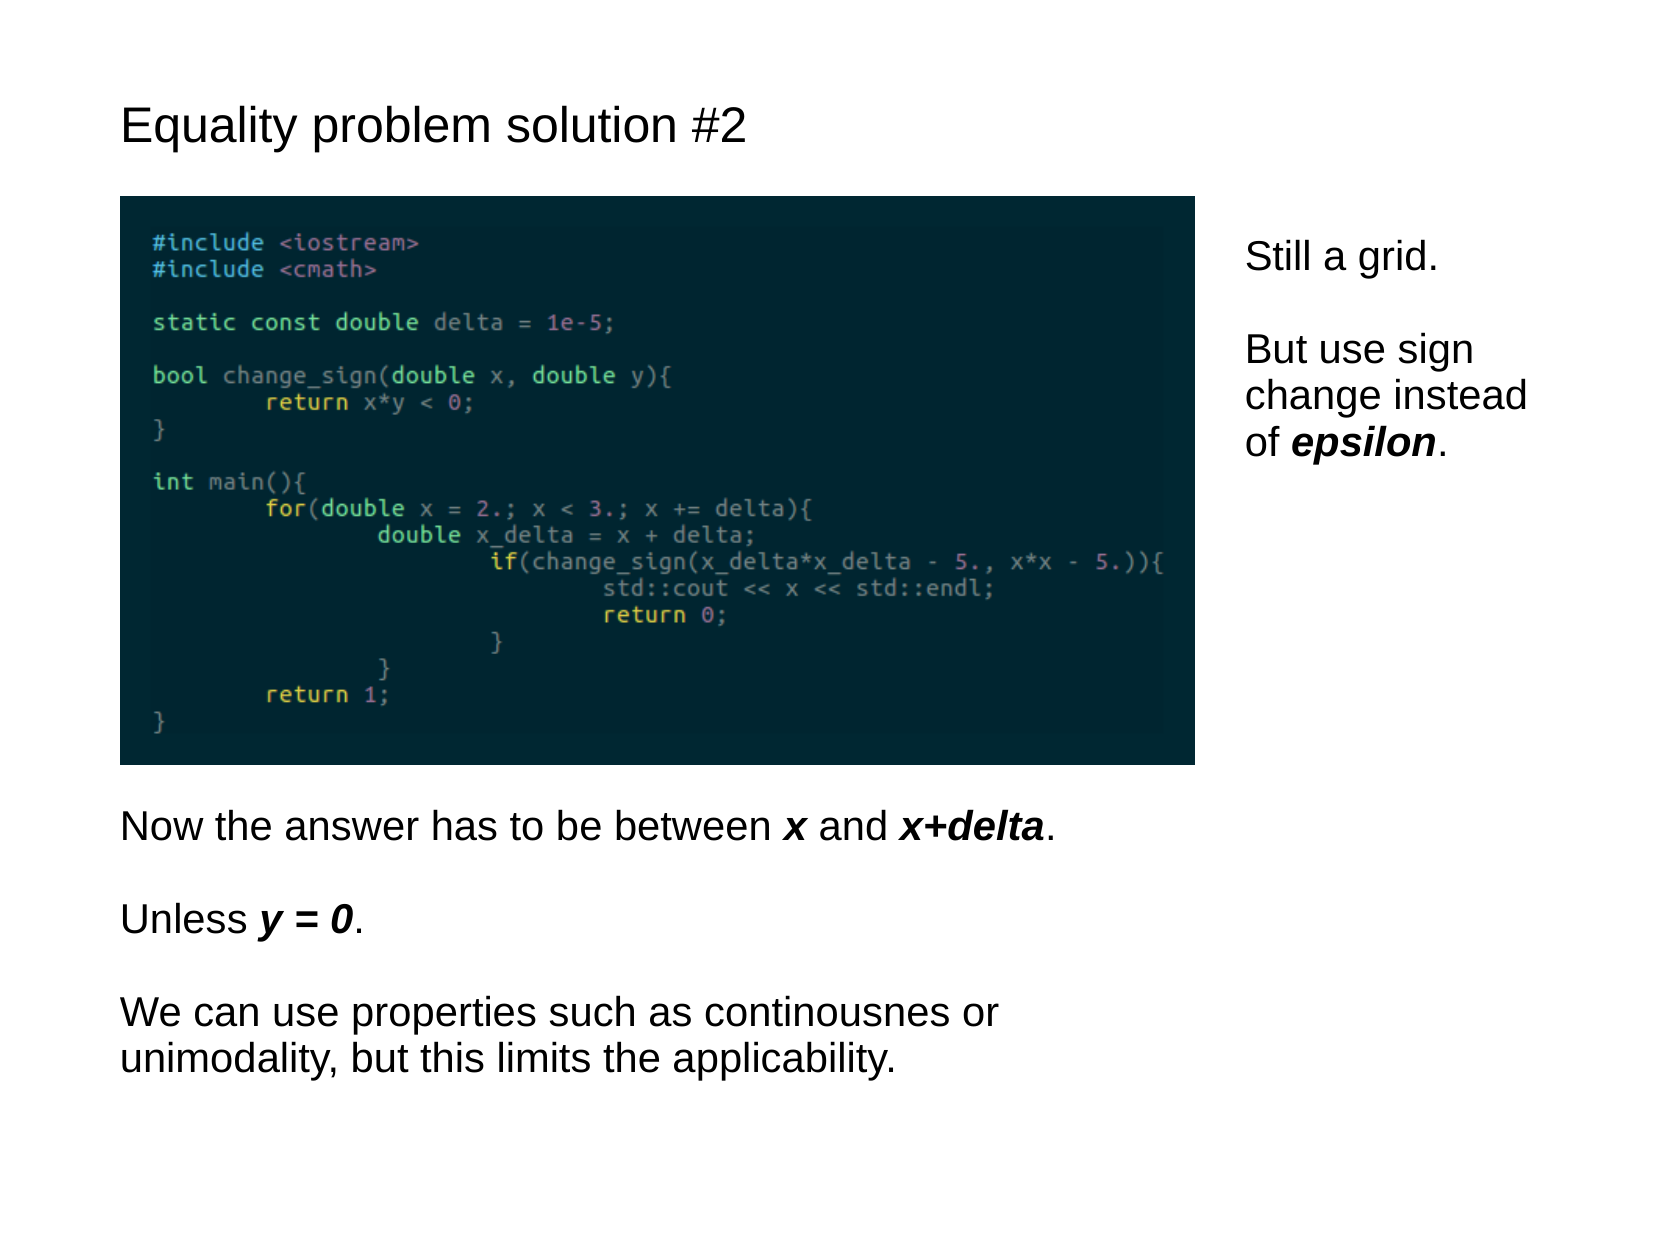

Equality problem solution #2
Still a grid.
But use sign
change instead
of epsilon.
Now the answer has to be between x and x+delta.
Unless y = 0.
We can use properties such as continousnes or
unimodality, but this limits the applicability.